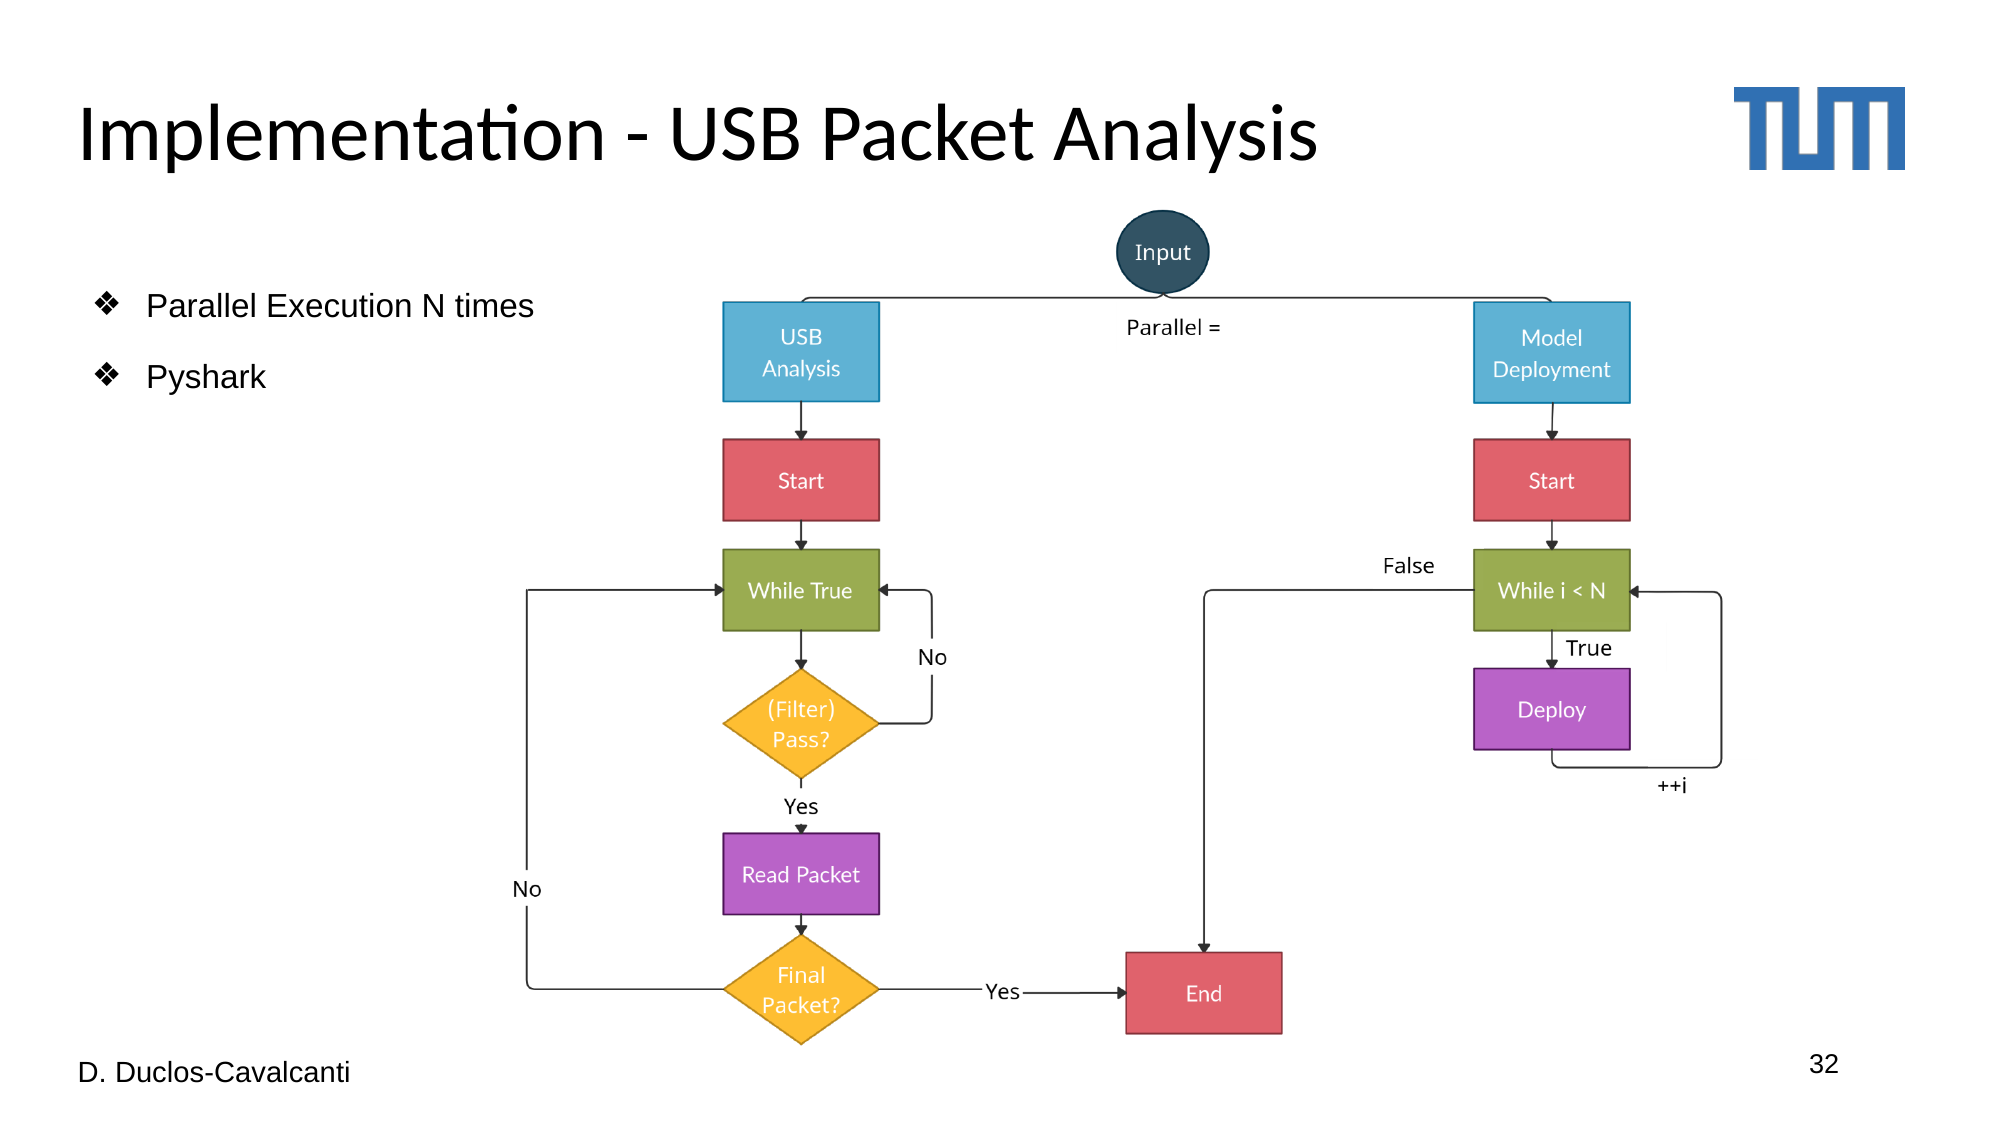

Implementation - USB Packet Analysis
Parallel Execution N times
Pyshark
D. Duclos-Cavalcanti